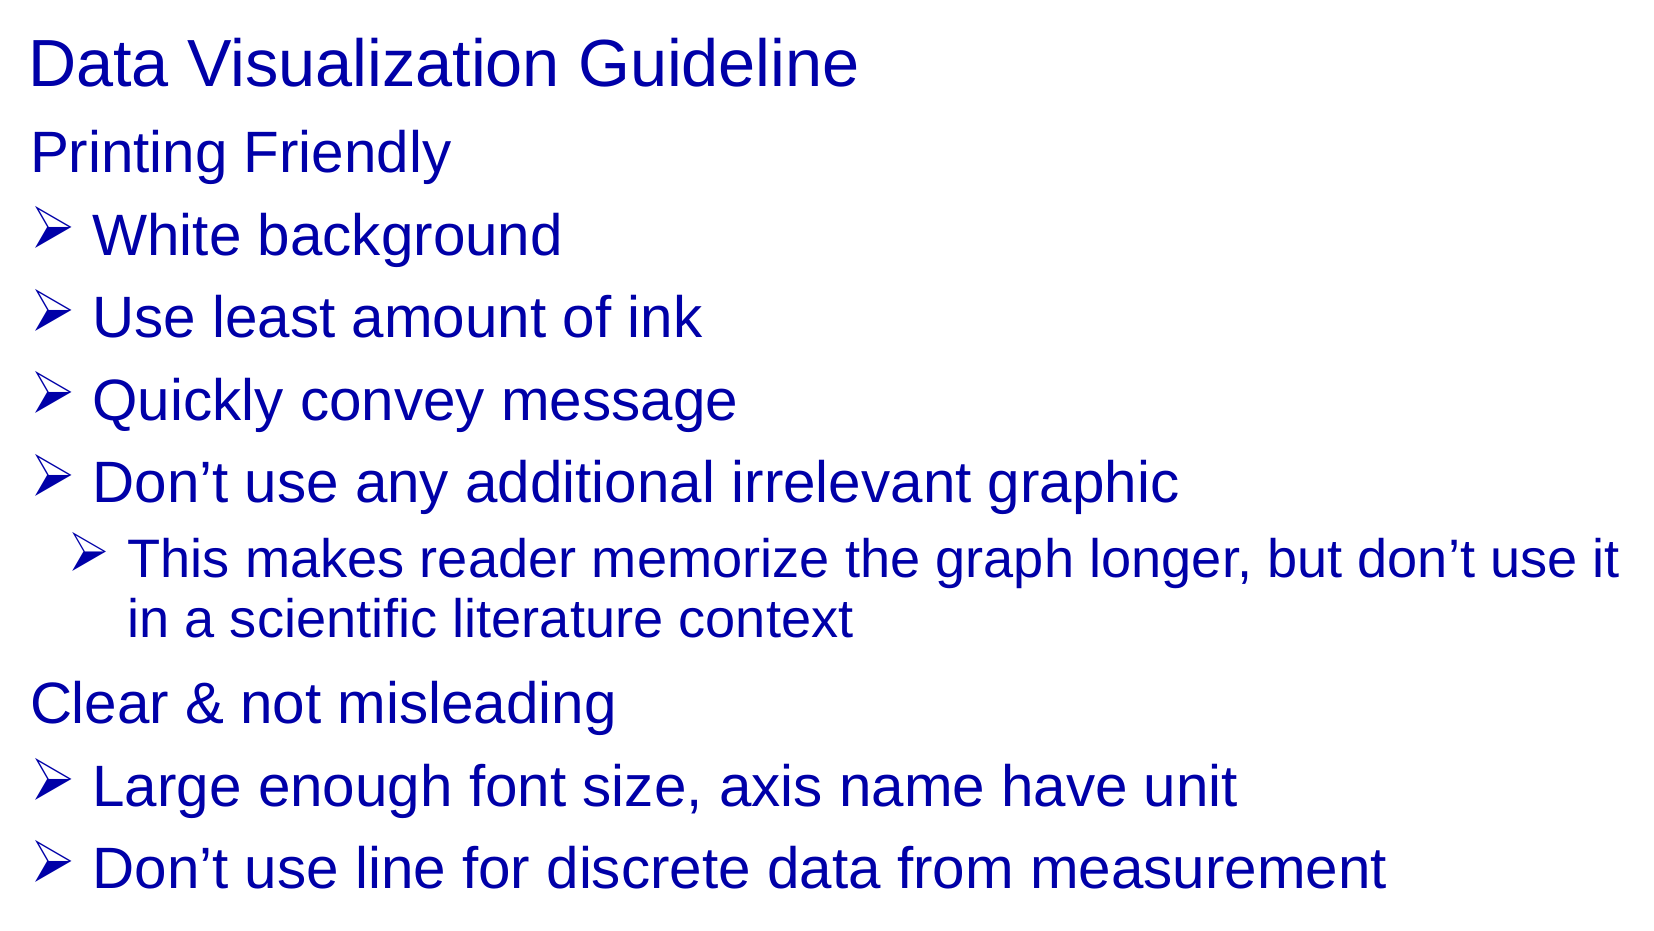

# Data Visualization Guideline
Printing Friendly
 White background
 Use least amount of ink
 Quickly convey message
 Don’t use any additional irrelevant graphic
This makes reader memorize the graph longer, but don’t use it in a scientific literature context
Clear & not misleading
 Large enough font size, axis name have unit
 Don’t use line for discrete data from measurement